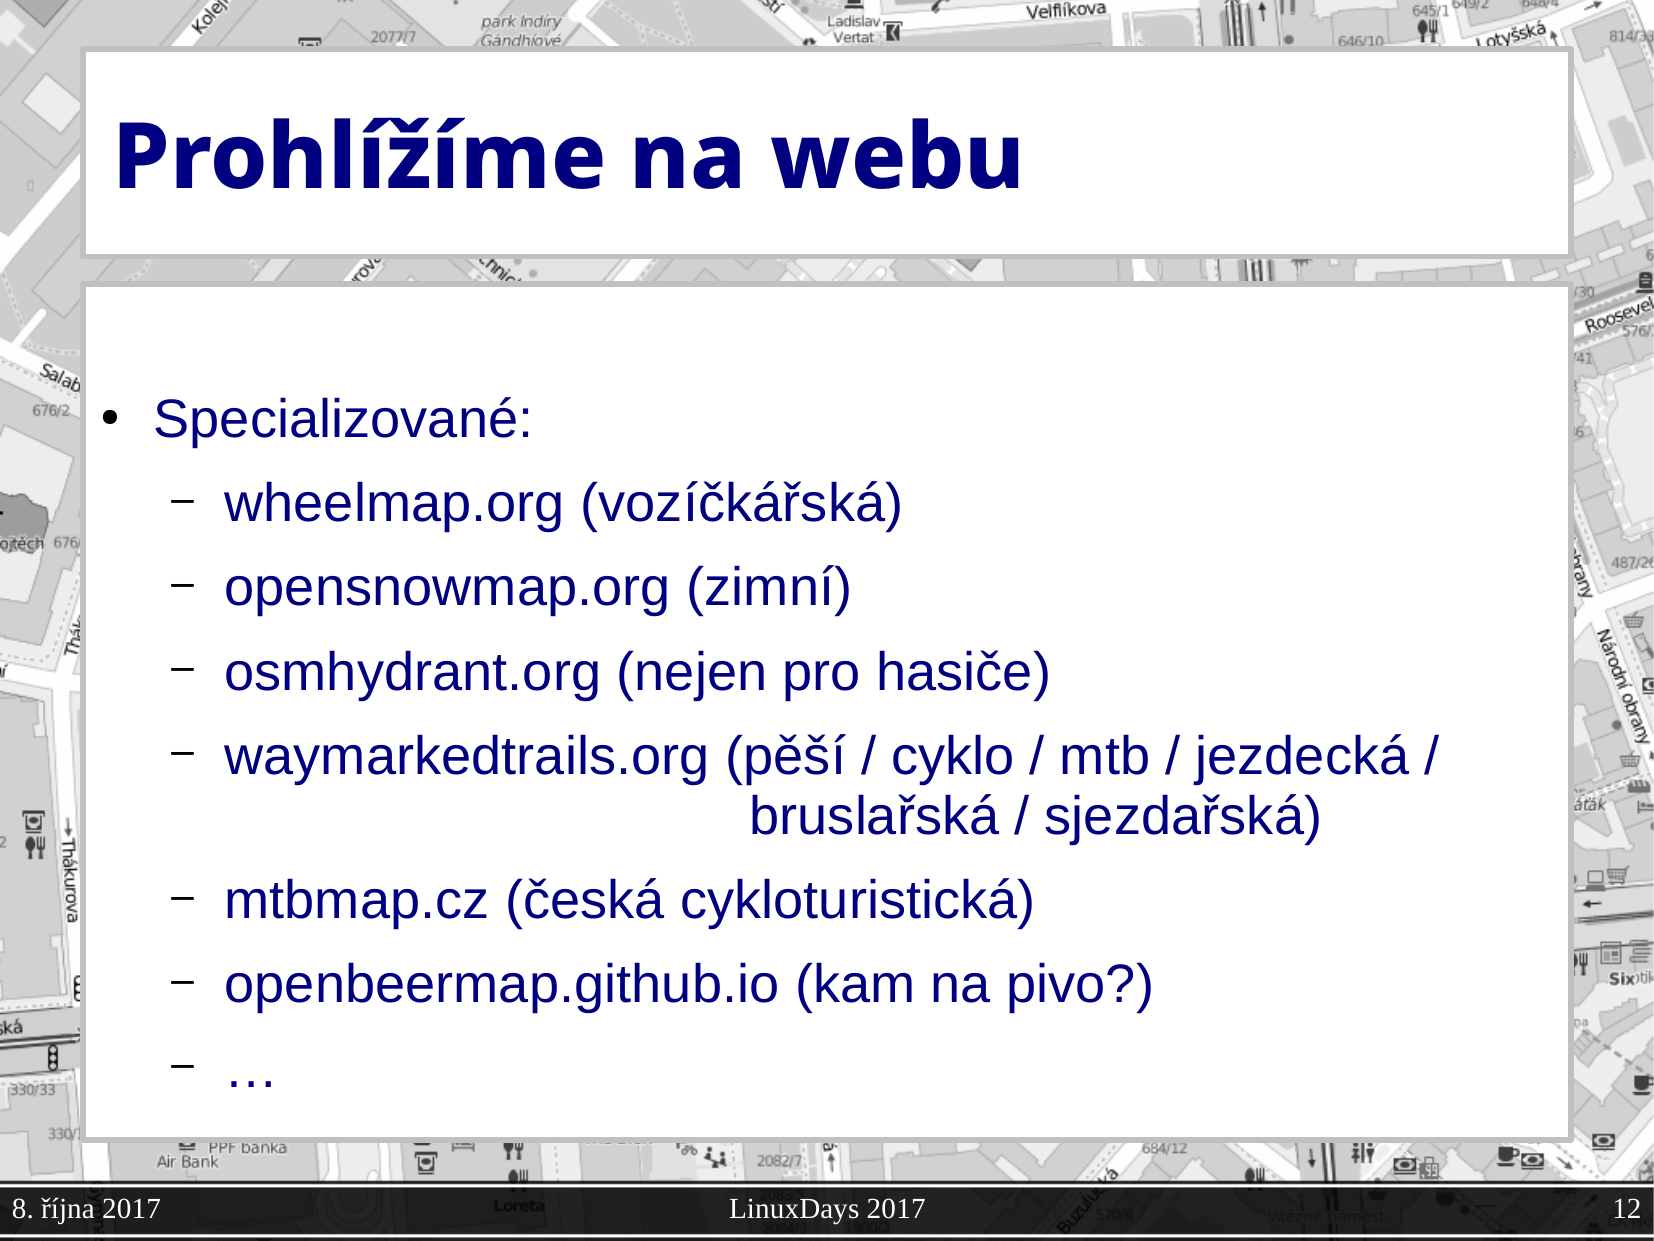

# Prohlížíme na webu
Specializované:
wheelmap.org (vozíčkářská)
opensnowmap.org (zimní)
osmhydrant.org (nejen pro hasiče)
waymarkedtrails.org (pěší / cyklo / mtb / jezdecká / 	 bruslařská / sjezdařská)
mtbmap.cz (česká cykloturistická)
openbeermap.github.io (kam na pivo?)
…
18. listopadu 2015
Marián Kyral - GISday 2015, Praha
12